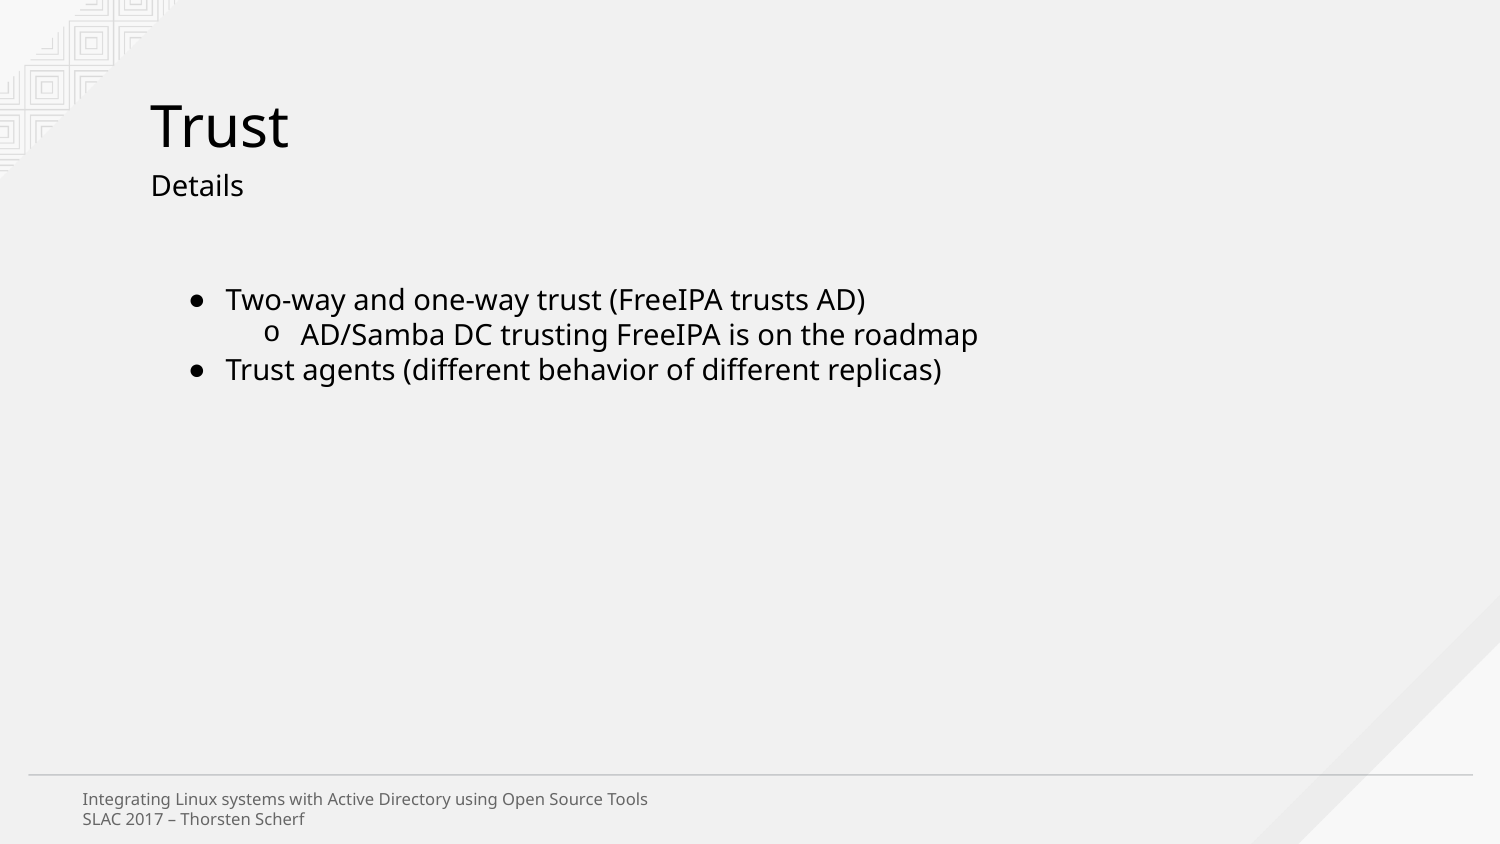

Trust
Details
# Two-way and one-way trust (FreeIPA trusts AD)
AD/Samba DC trusting FreeIPA is on the roadmap
Trust agents (different behavior of different replicas)